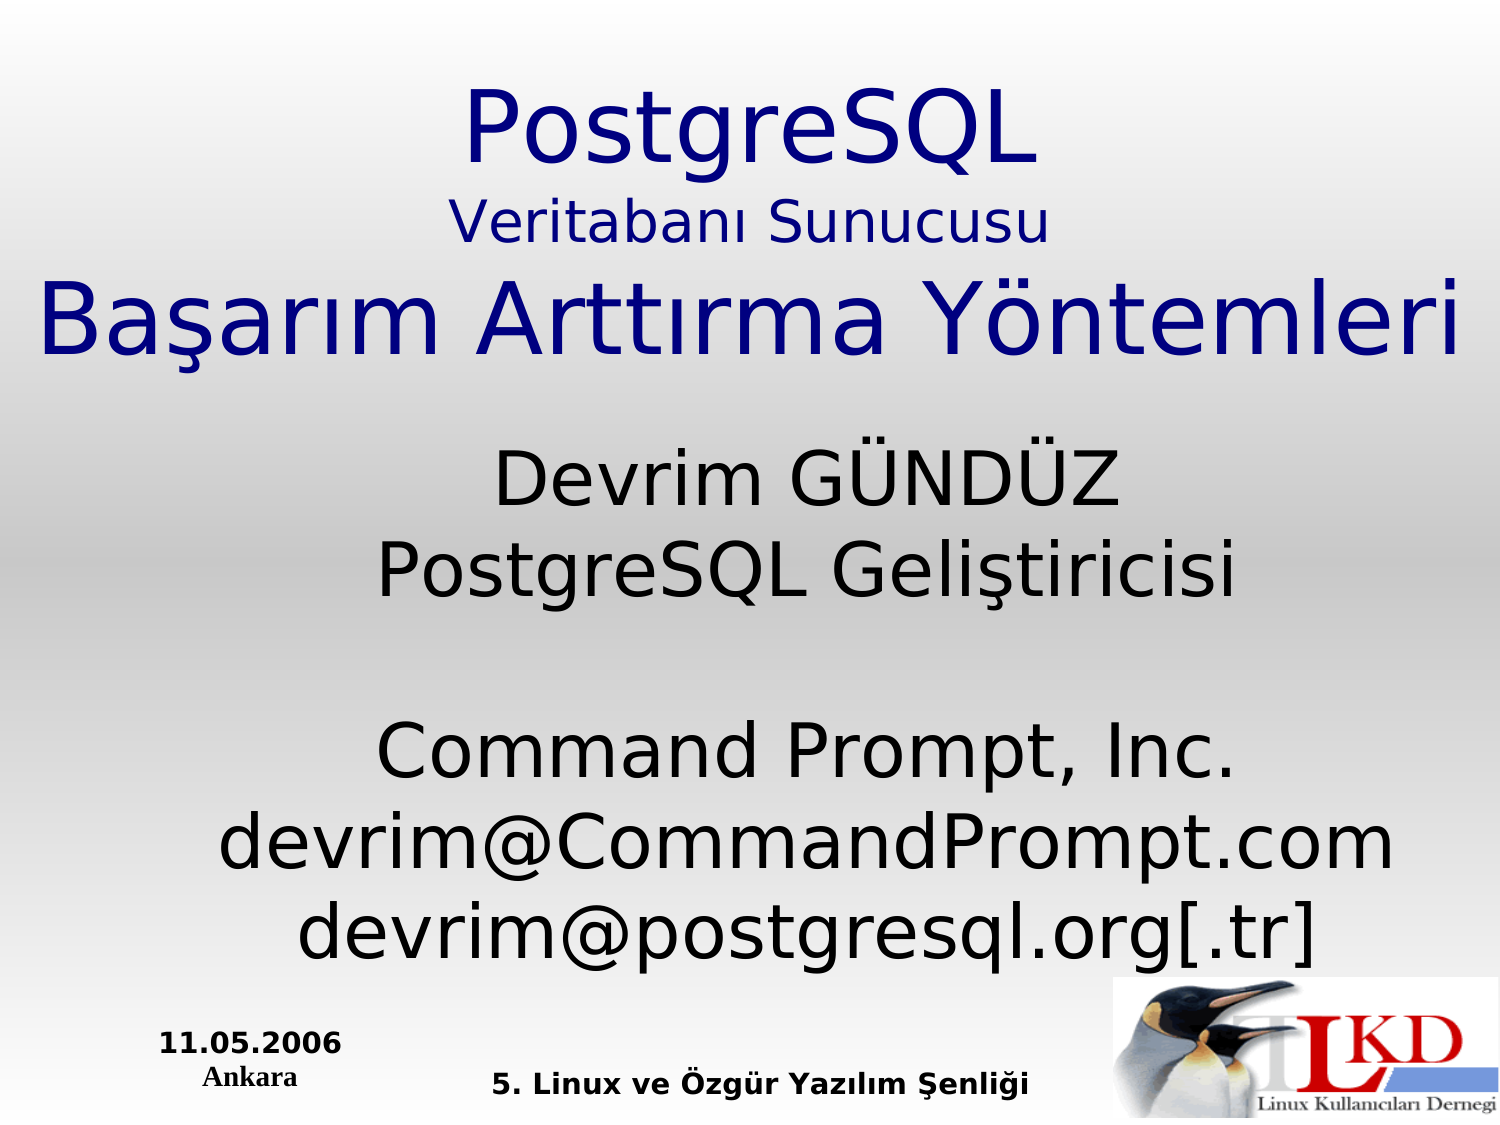

PostgreSQL
Veritabanı Sunucusu
Başarım Arttırma Yöntemleri
Devrim GÜNDÜZ
PostgreSQL Geliştiricisi
Command Prompt, Inc.
devrim@CommandPrompt.com
devrim@postgresql.org[.tr]